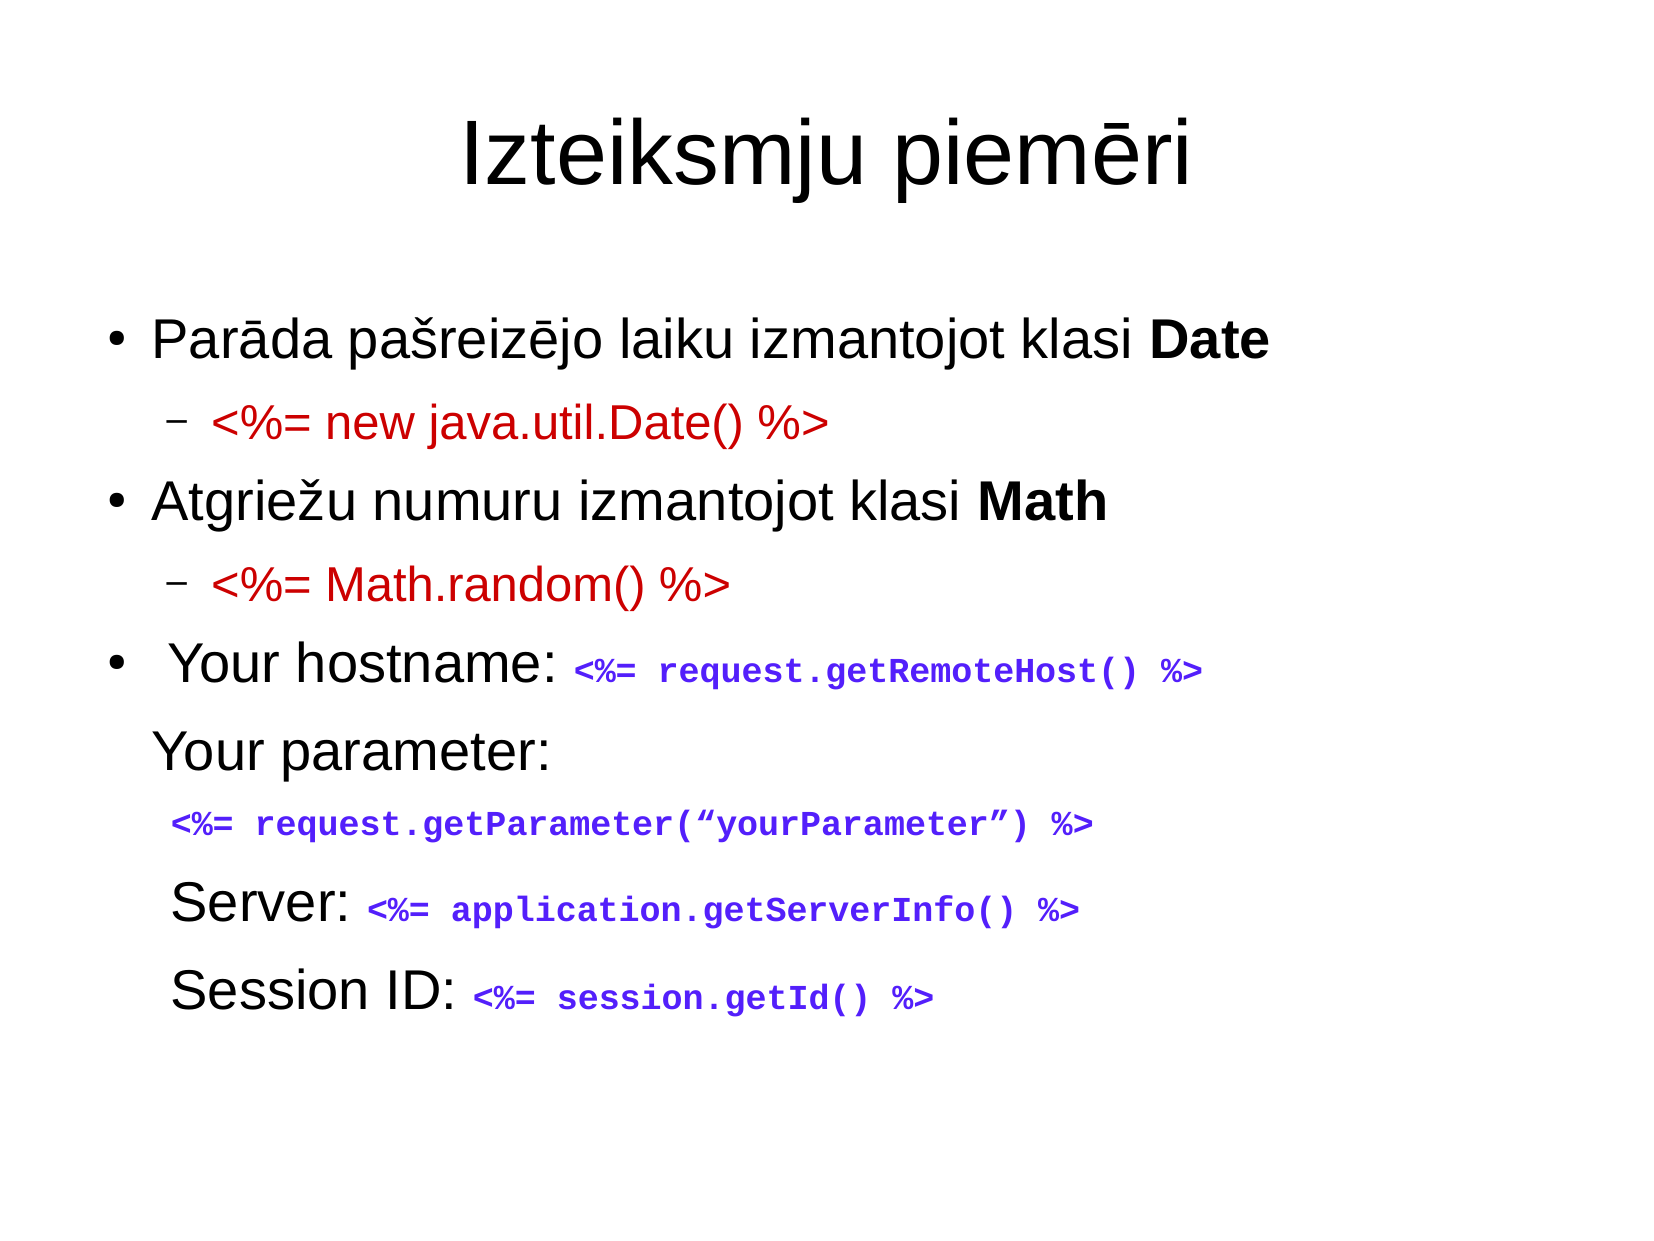

# Izteiksmju piemēri
Parāda pašreizējo laiku izmantojot klasi Date
<%= new java.util.Date() %>
Atgriežu numuru izmantojot klasi Math
<%= Math.random() %>
 Your hostname: <%= request.getRemoteHost() %>
Your parameter:
<%= request.getParameter(“yourParameter”) %>
Server: <%= application.getServerInfo() %>
Session ID: <%= session.getId() %>